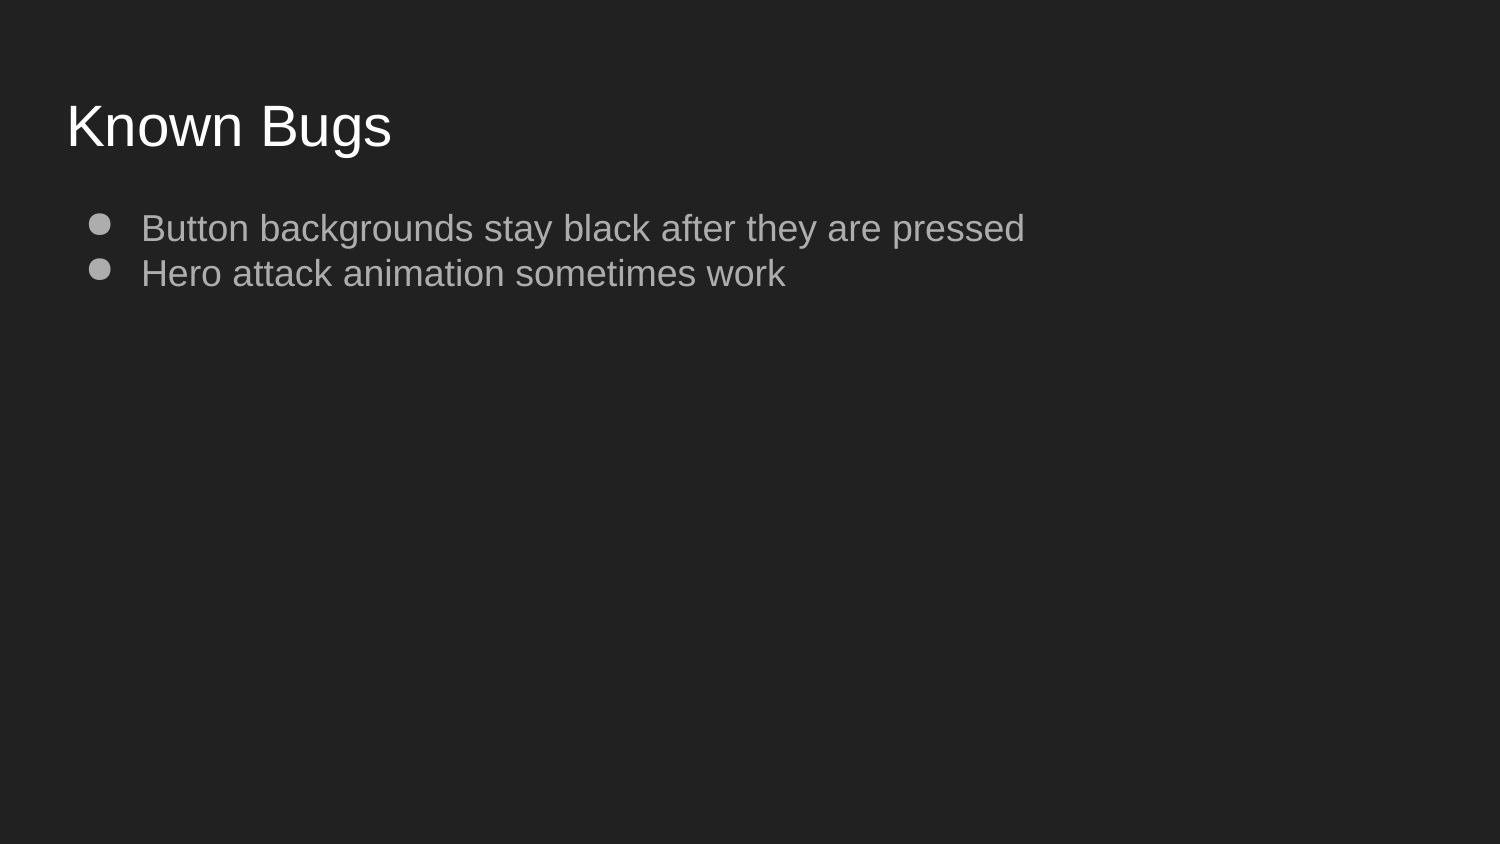

# Known Bugs
Button backgrounds stay black after they are pressed
Hero attack animation sometimes work